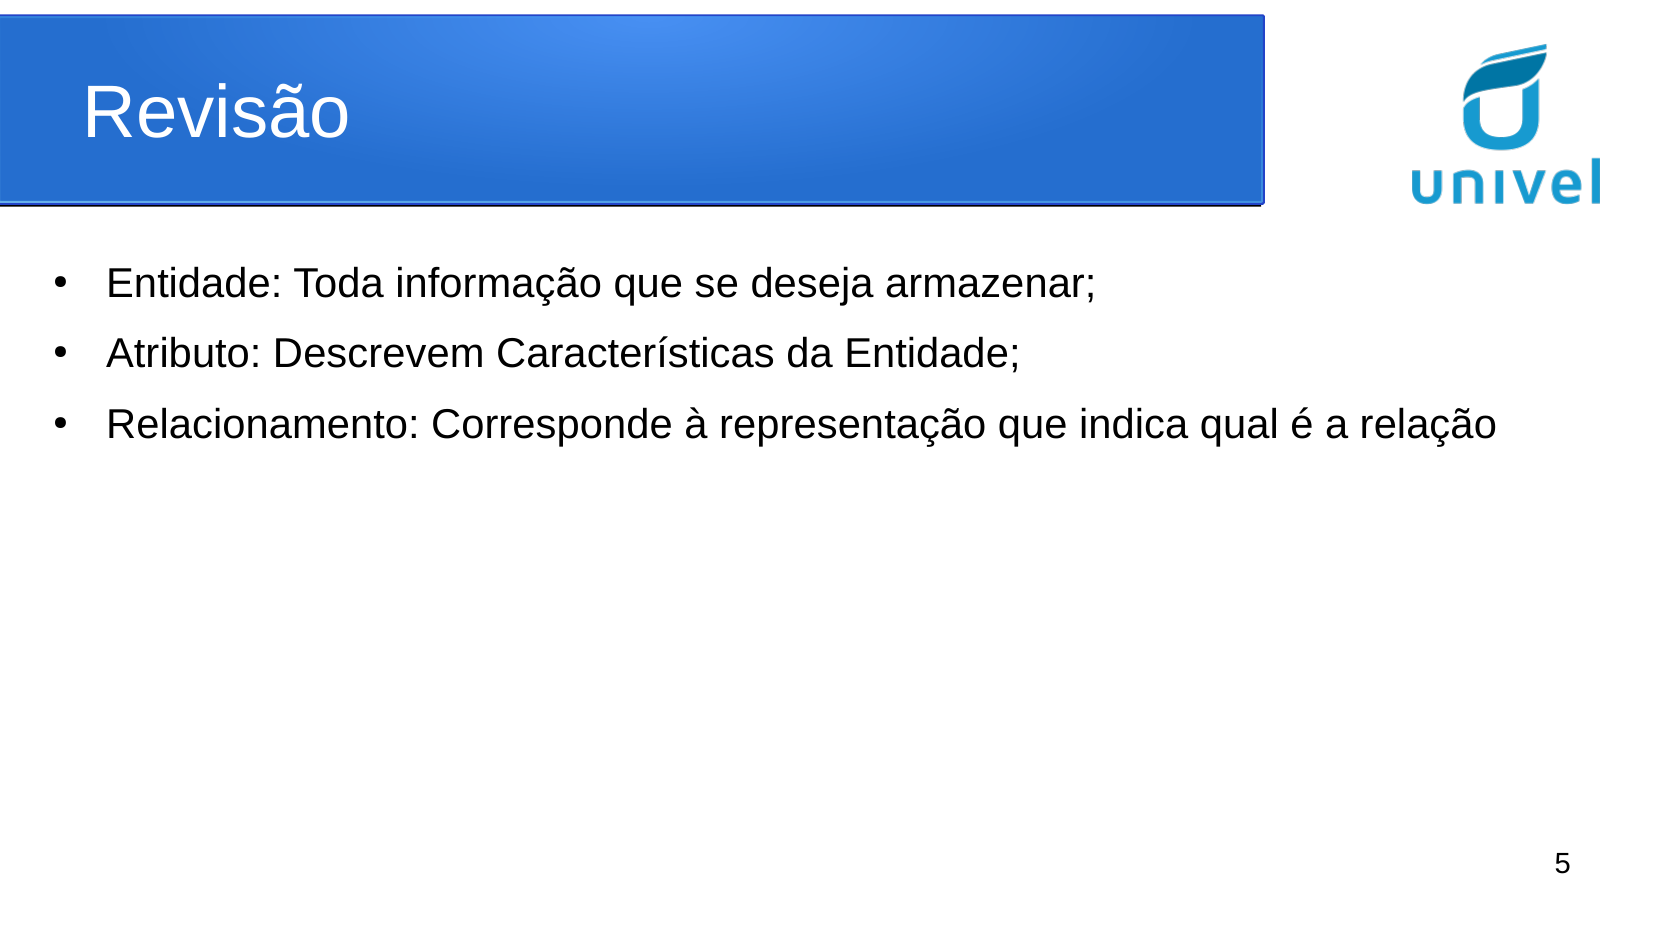

# Revisão
Entidade: Toda informação que se deseja armazenar;
Atributo: Descrevem Características da Entidade;
Relacionamento: Corresponde à representação que indica qual é a relação
5